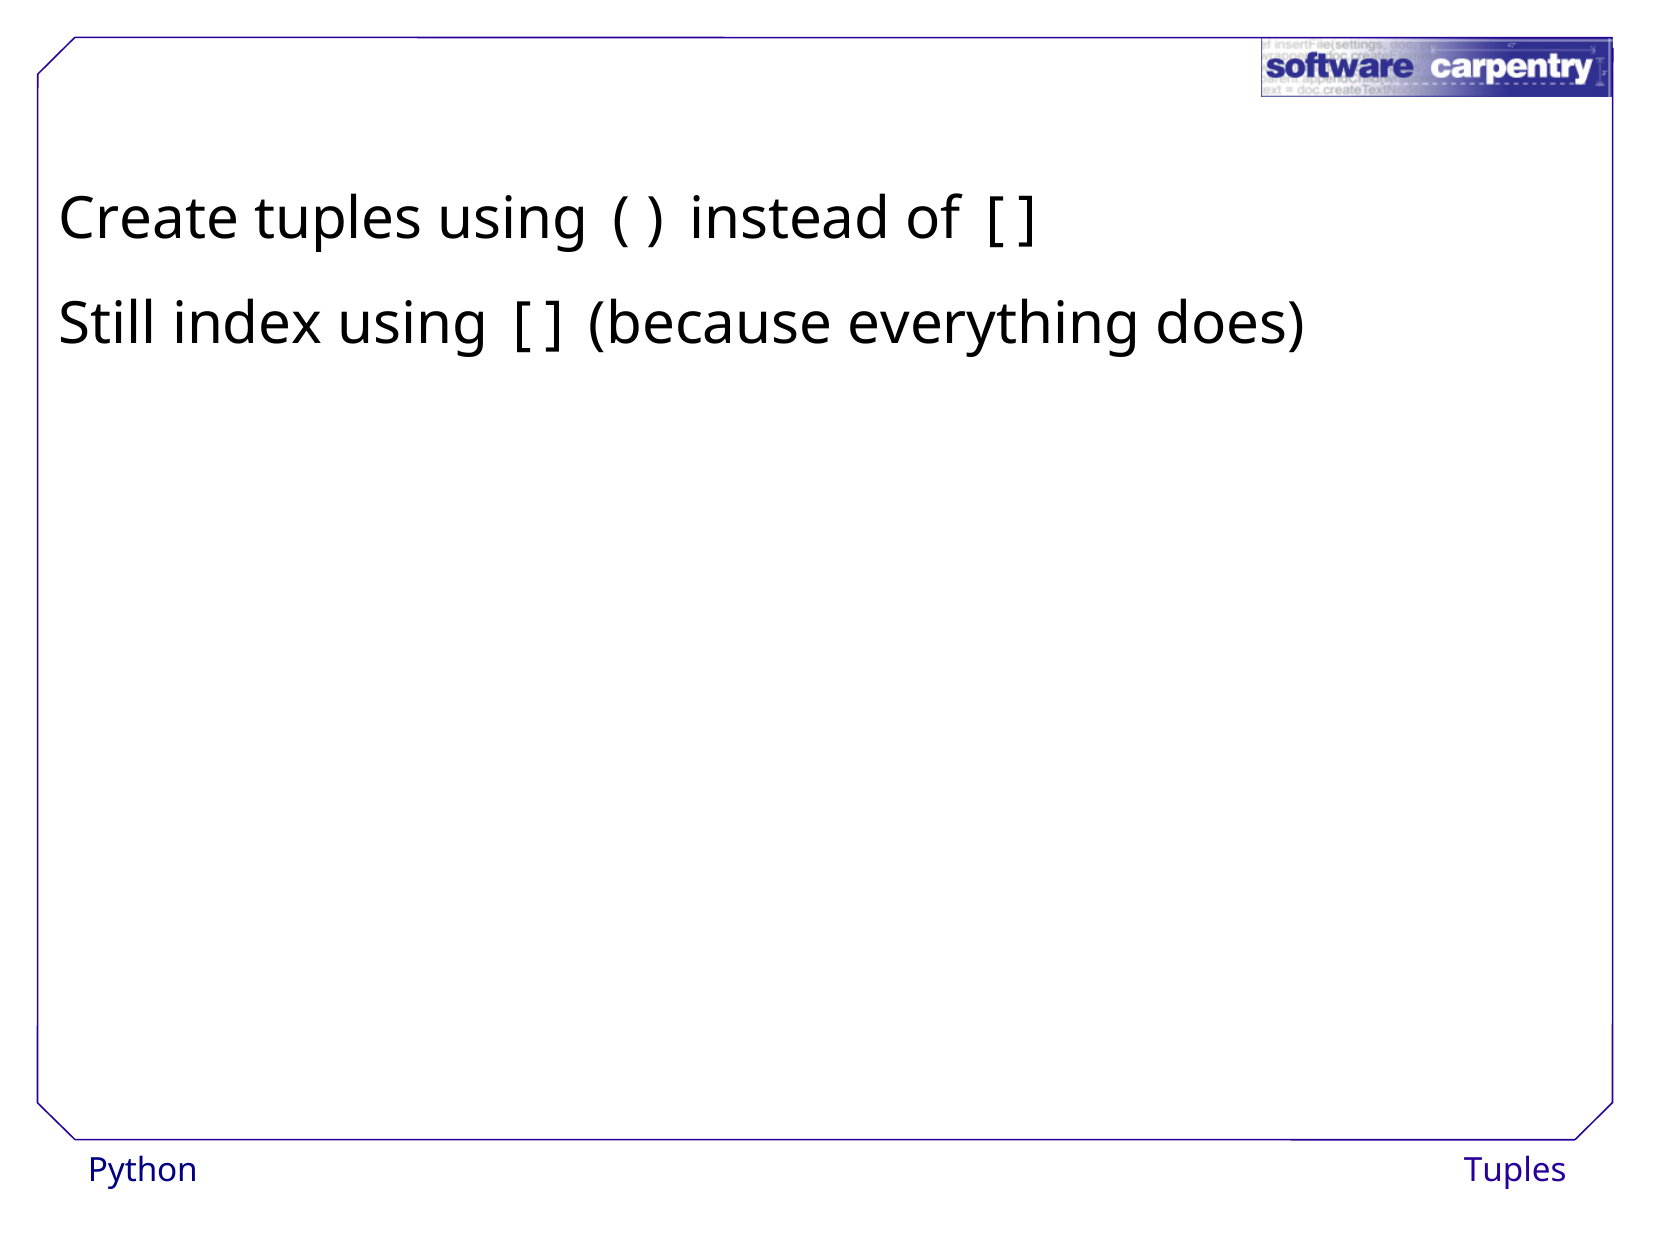

Create tuples using () instead of []
Still index using [] (because everything does)